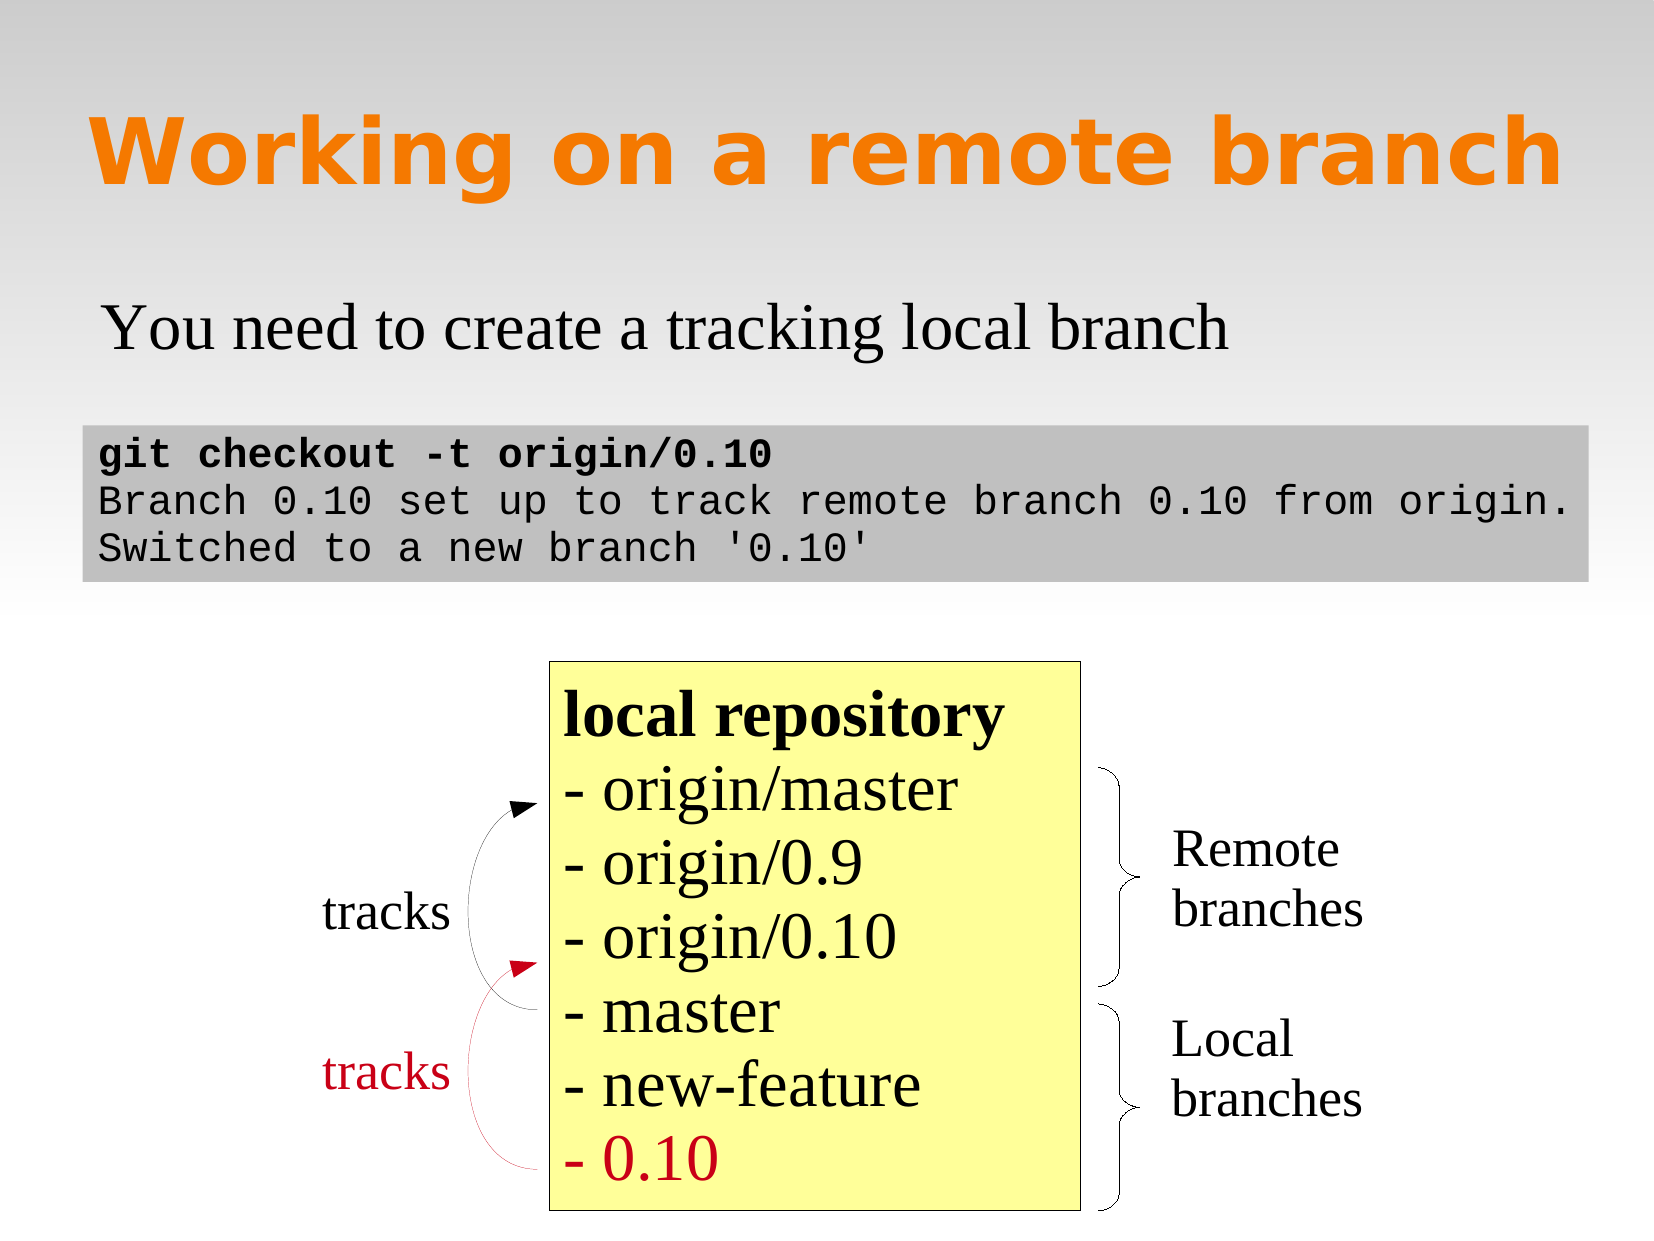

# Working on a remote branch
You need to create a tracking local branch
git checkout -t origin/0.10
Branch 0.10 set up to track remote branch 0.10 from origin.
Switched to a new branch '0.10'
local repository
- origin/master
- origin/0.9
- origin/0.10
- master
- new-feature
- 0.10
Remote branches
tracks
Local branches
tracks